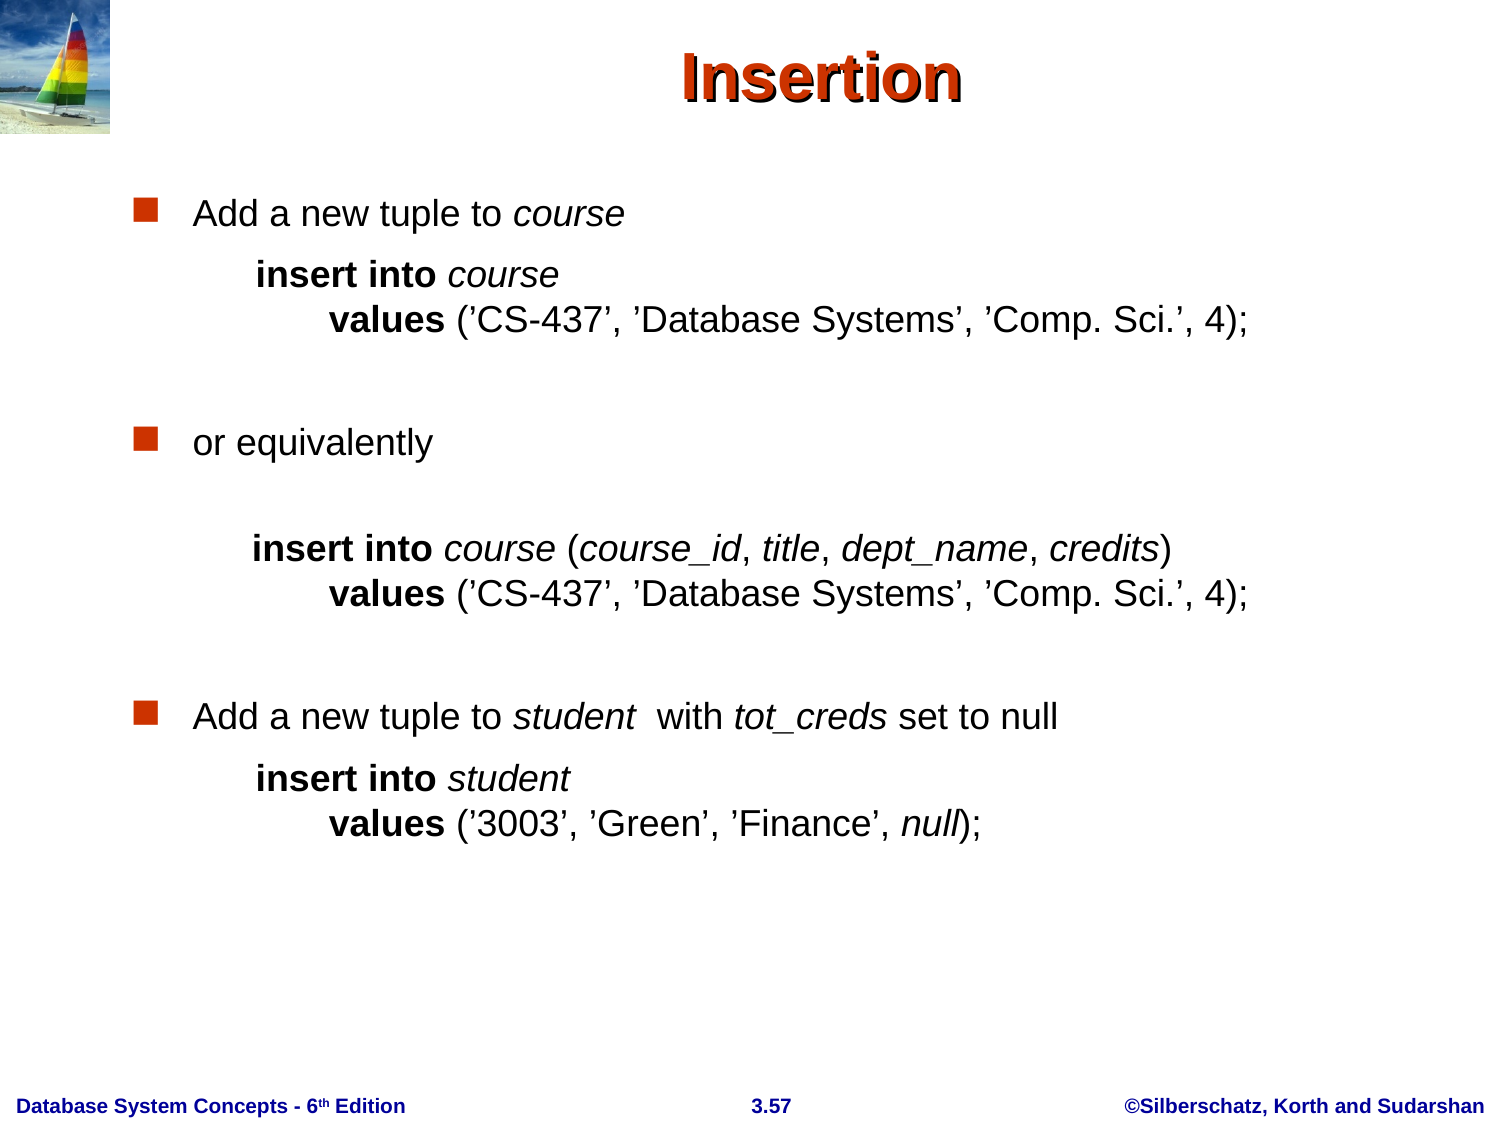

# Insertion
Add a new tuple to course
	 insert into course
 values (’CS-437’, ’Database Systems’, ’Comp. Sci.’, 4);
or equivalently
 insert into course (course_id, title, dept_name, credits)
 values (’CS-437’, ’Database Systems’, ’Comp. Sci.’, 4);
Add a new tuple to student with tot_creds set to null
	 insert into student
 values (’3003’, ’Green’, ’Finance’, null);